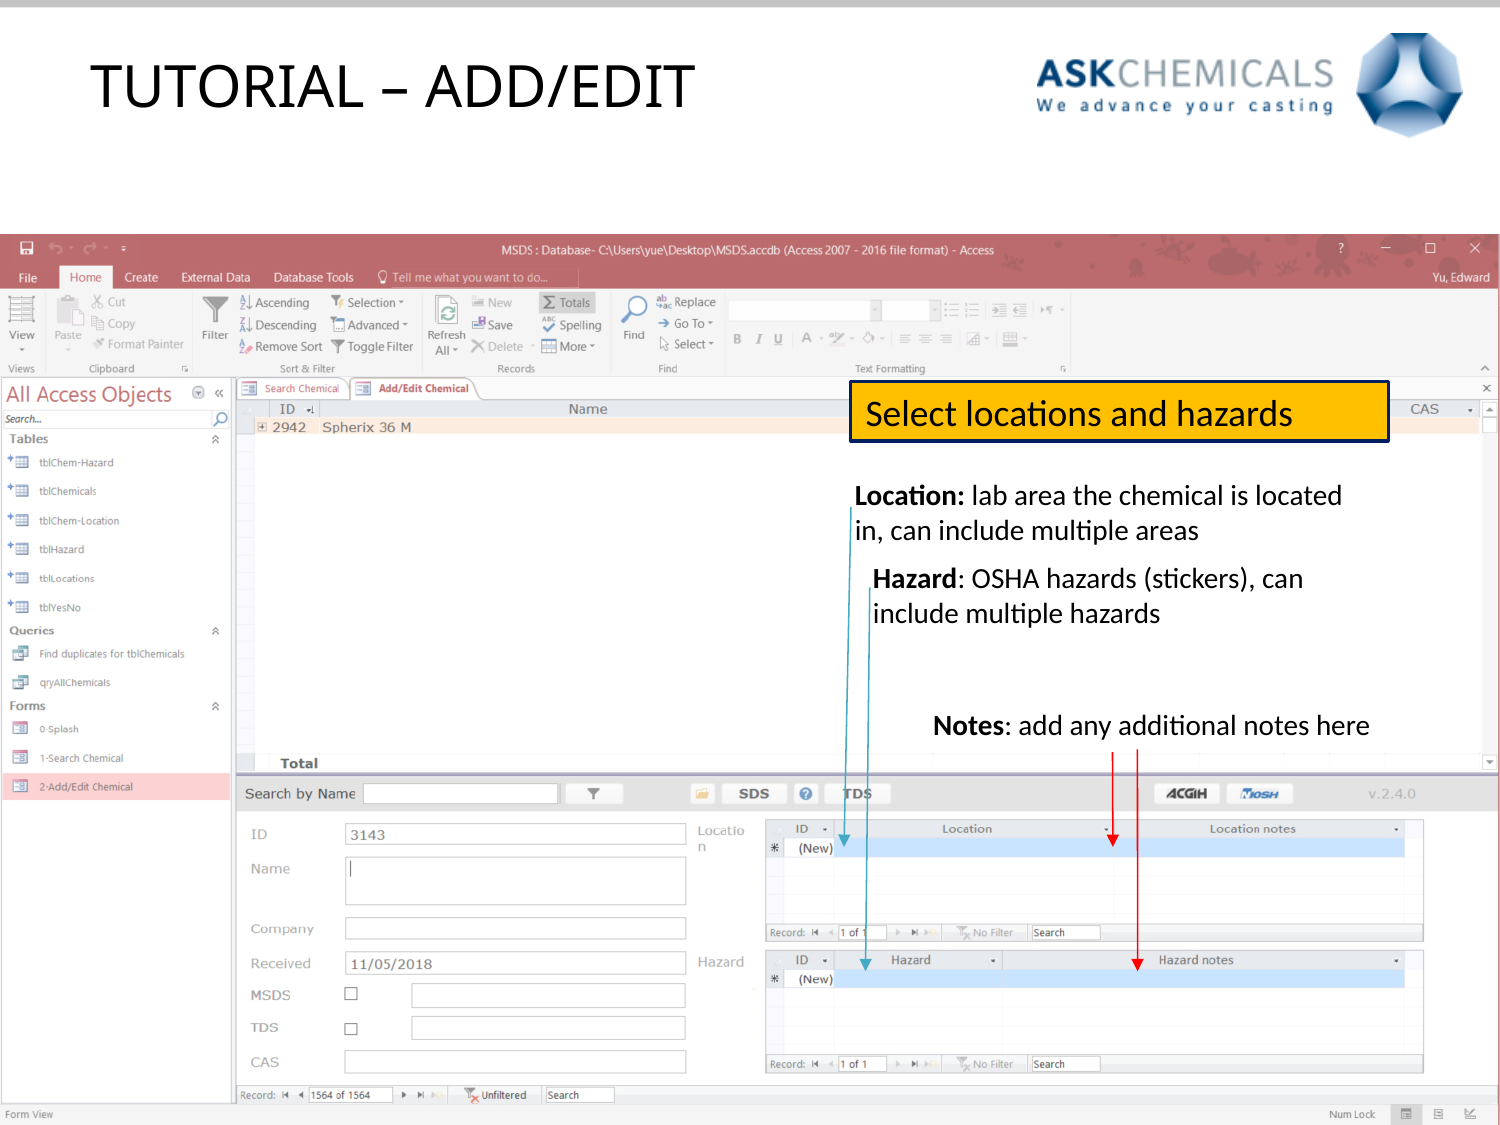

# tutorial – add/edit
Select locations and hazards
Location: lab area the chemical is located in, can include multiple areas
Hazard: OSHA hazards (stickers), can include multiple hazards
Notes: add any additional notes here
sds database